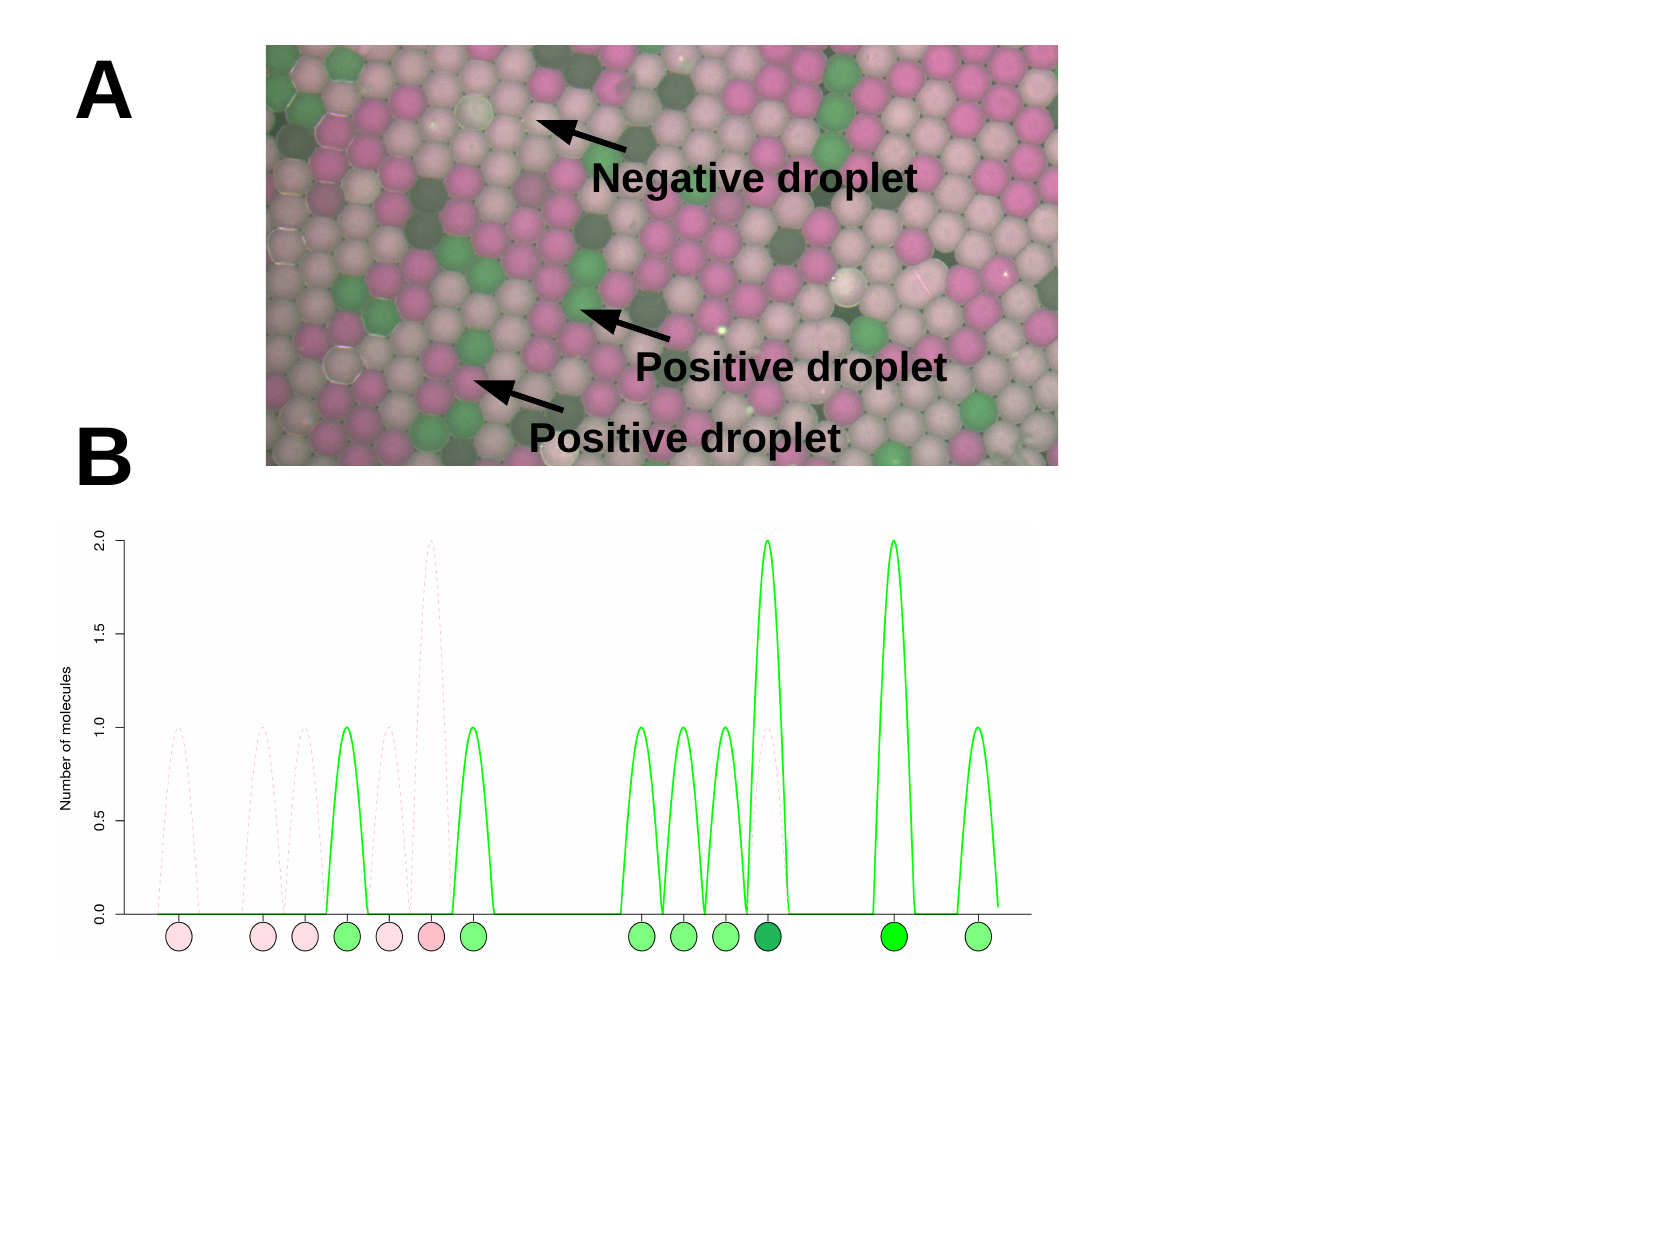

A
Negative droplet
Positive droplet
B
Positive droplet